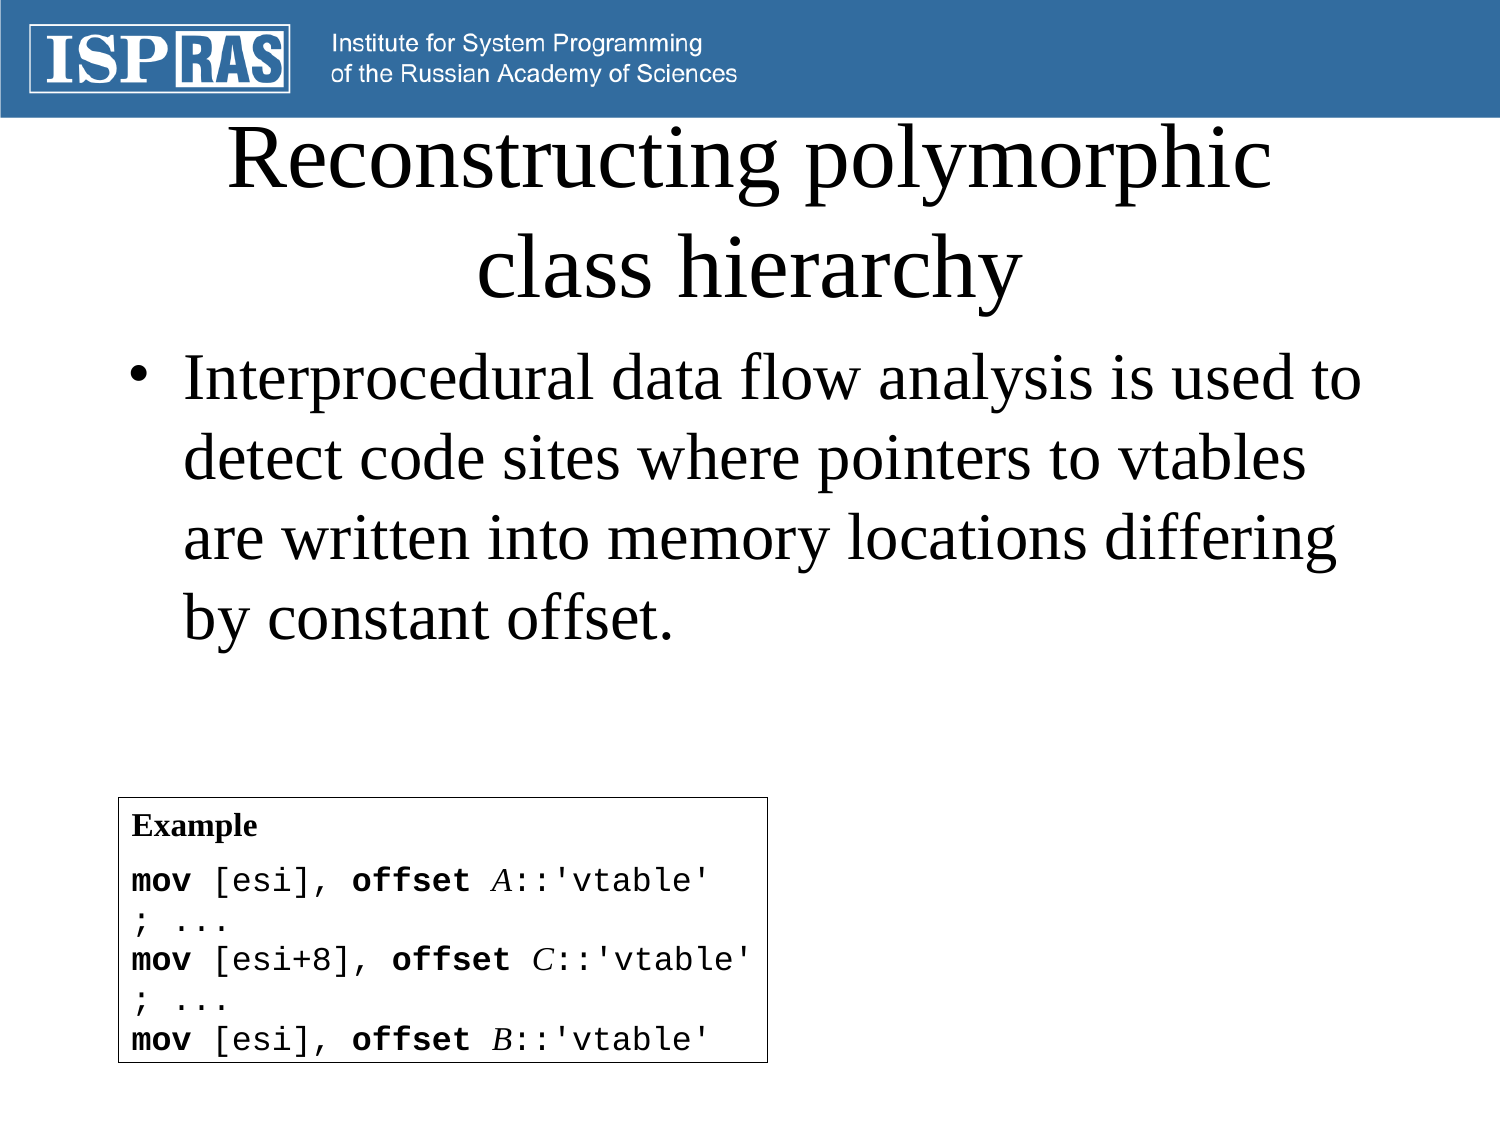

# Reconstructing polymorphic class hierarchy
Interprocedural data flow analysis is used to detect code sites where pointers to vtables are written into memory locations differing by constant offset.
Example
mov [esi], offset A::'vtable'
; ...
mov [esi+8], offset C::'vtable'
; ...
mov [esi], offset B::'vtable'